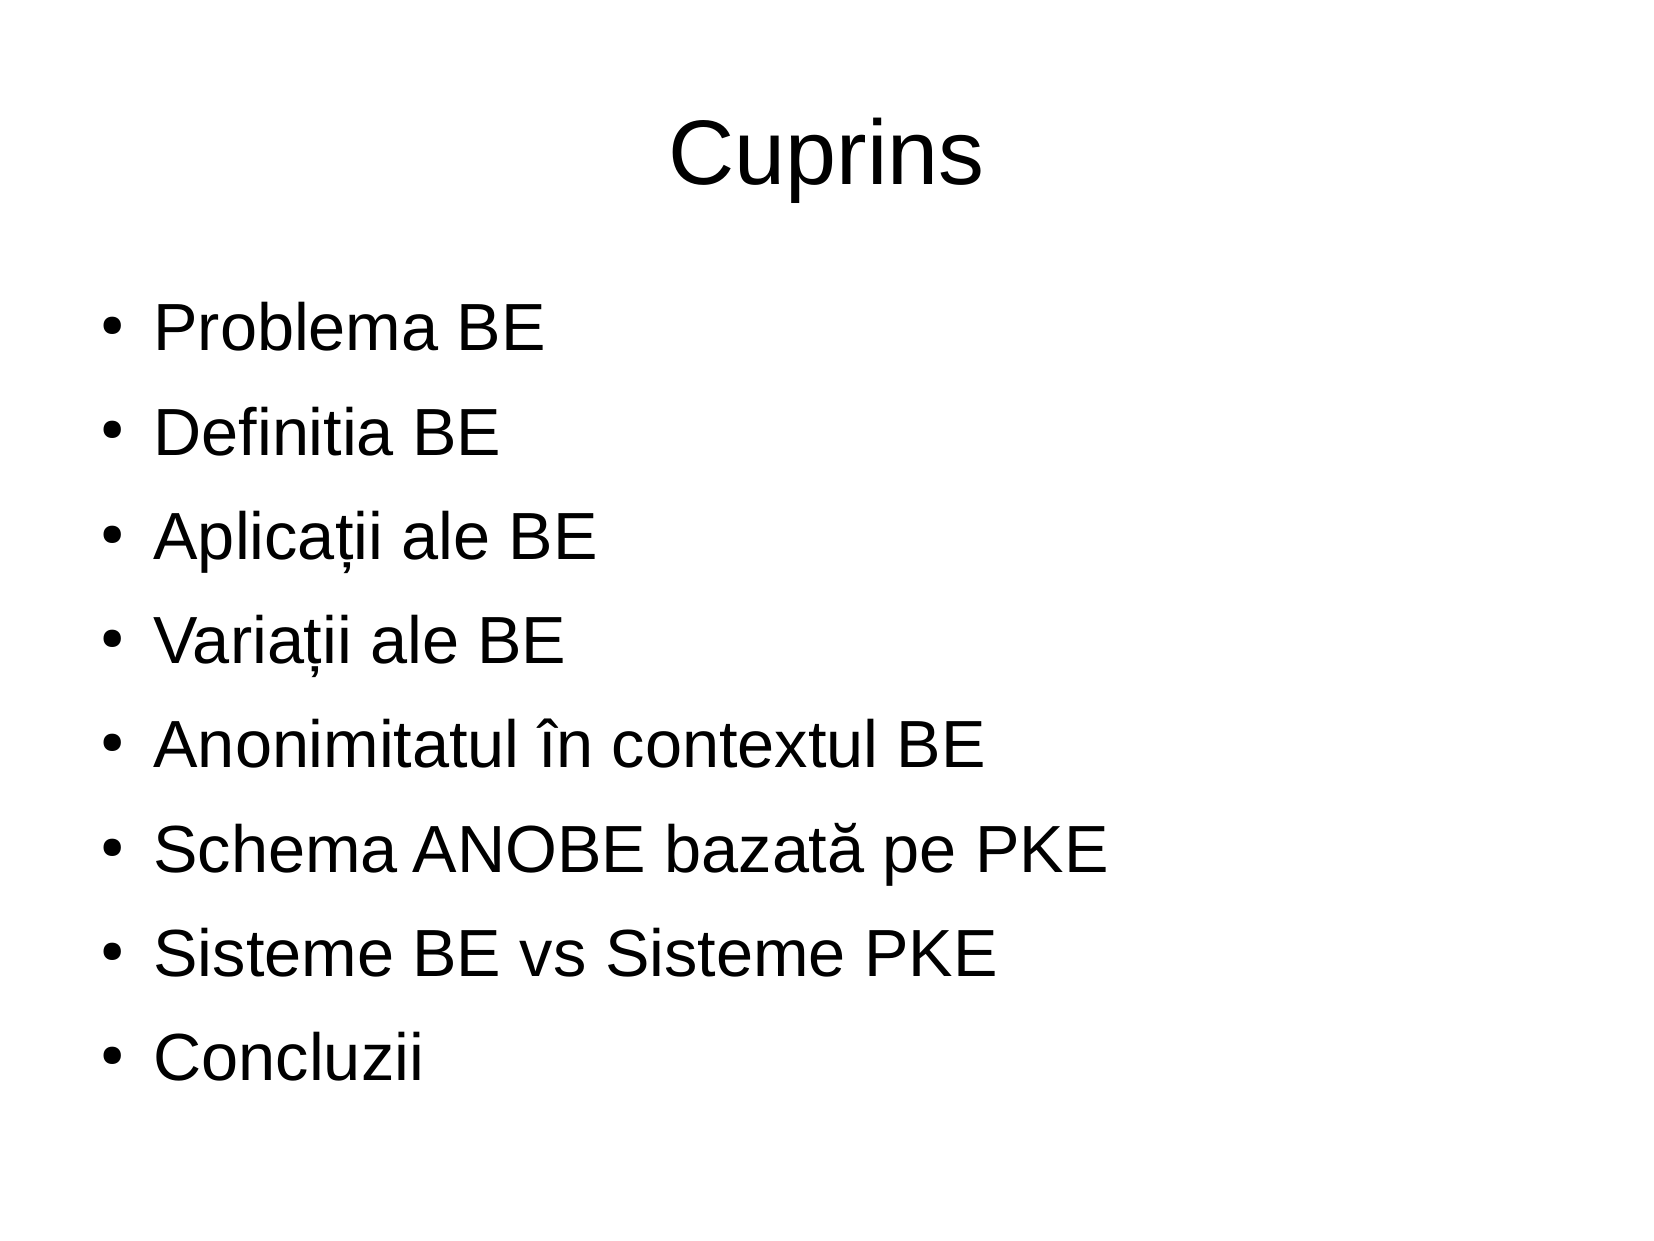

# Cuprins
Problema BE
Definitia BE
Aplicații ale BE
Variații ale BE
Anonimitatul în contextul BE
Schema ANOBE bazată pe PKE
Sisteme BE vs Sisteme PKE
Concluzii